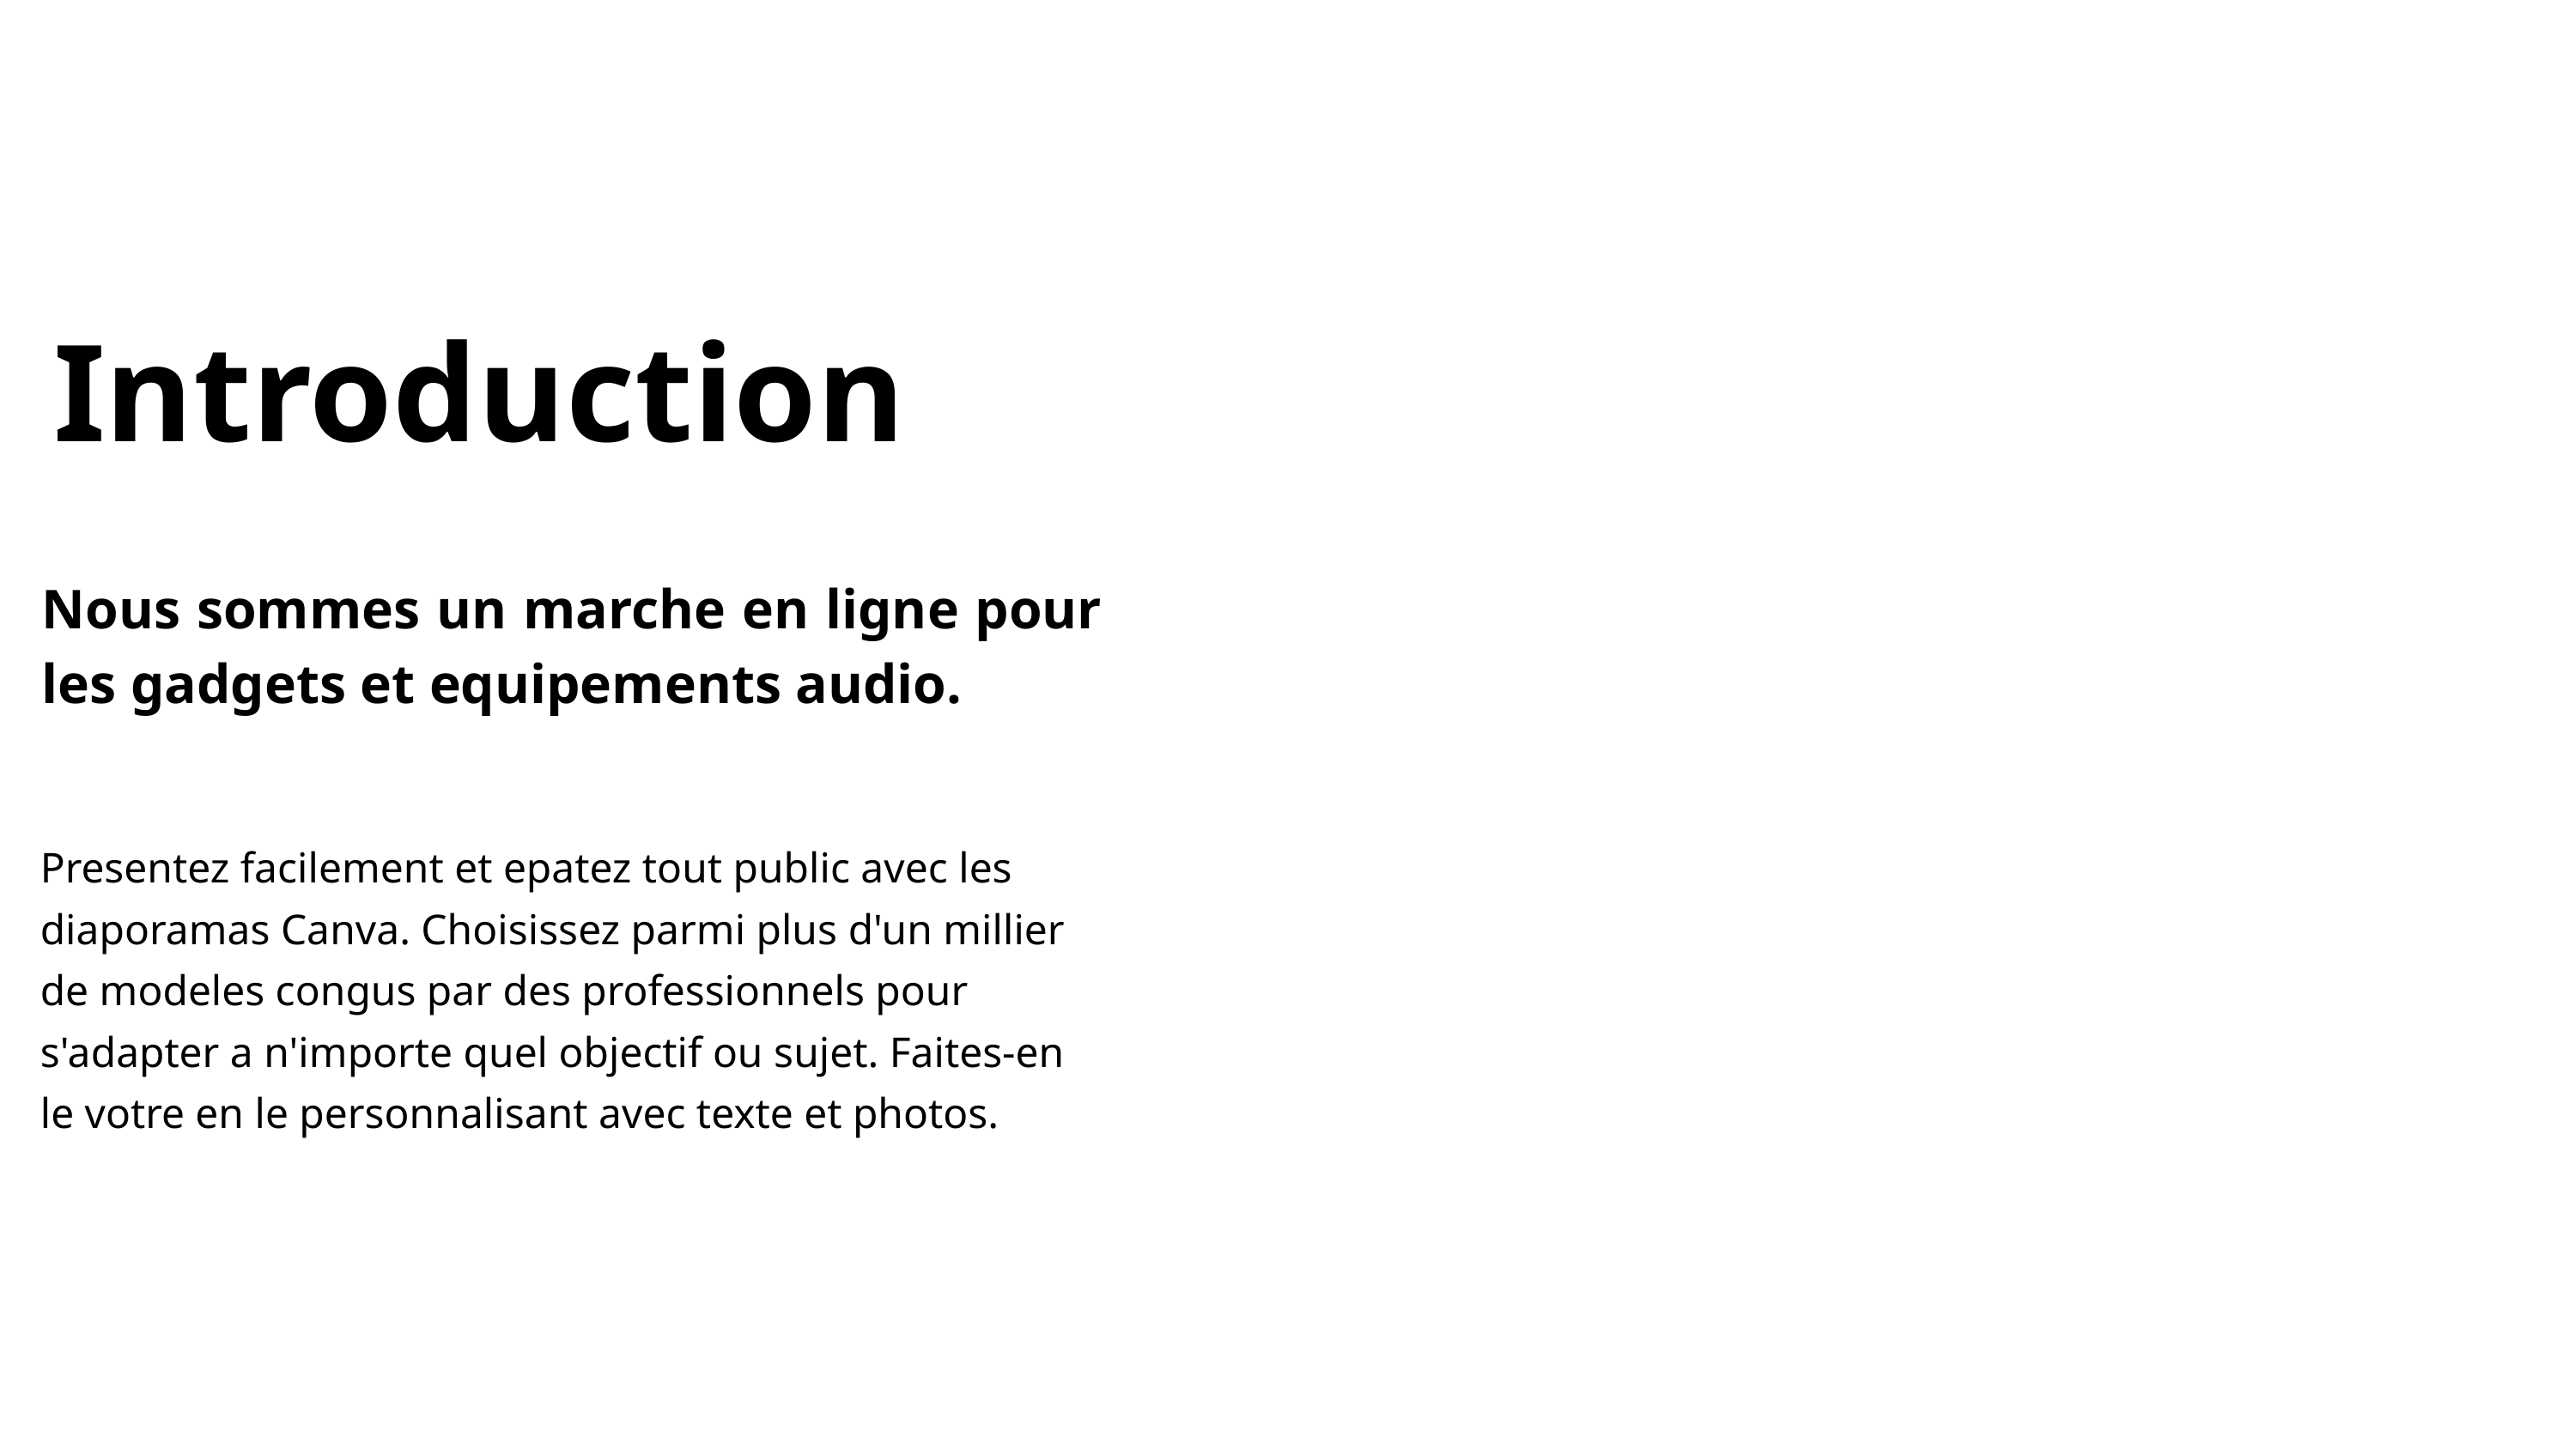

Introduction
Nous sommes un marche en ligne pour les gadgets et equipements audio.
Presentez facilement et epatez tout public avec les diaporamas Canva. Choisissez parmi plus d'un millier de modeles congus par des professionnels pour s'adapter a n'importe quel objectif ou sujet. Faites-en le votre en le personnalisant avec texte et photos.